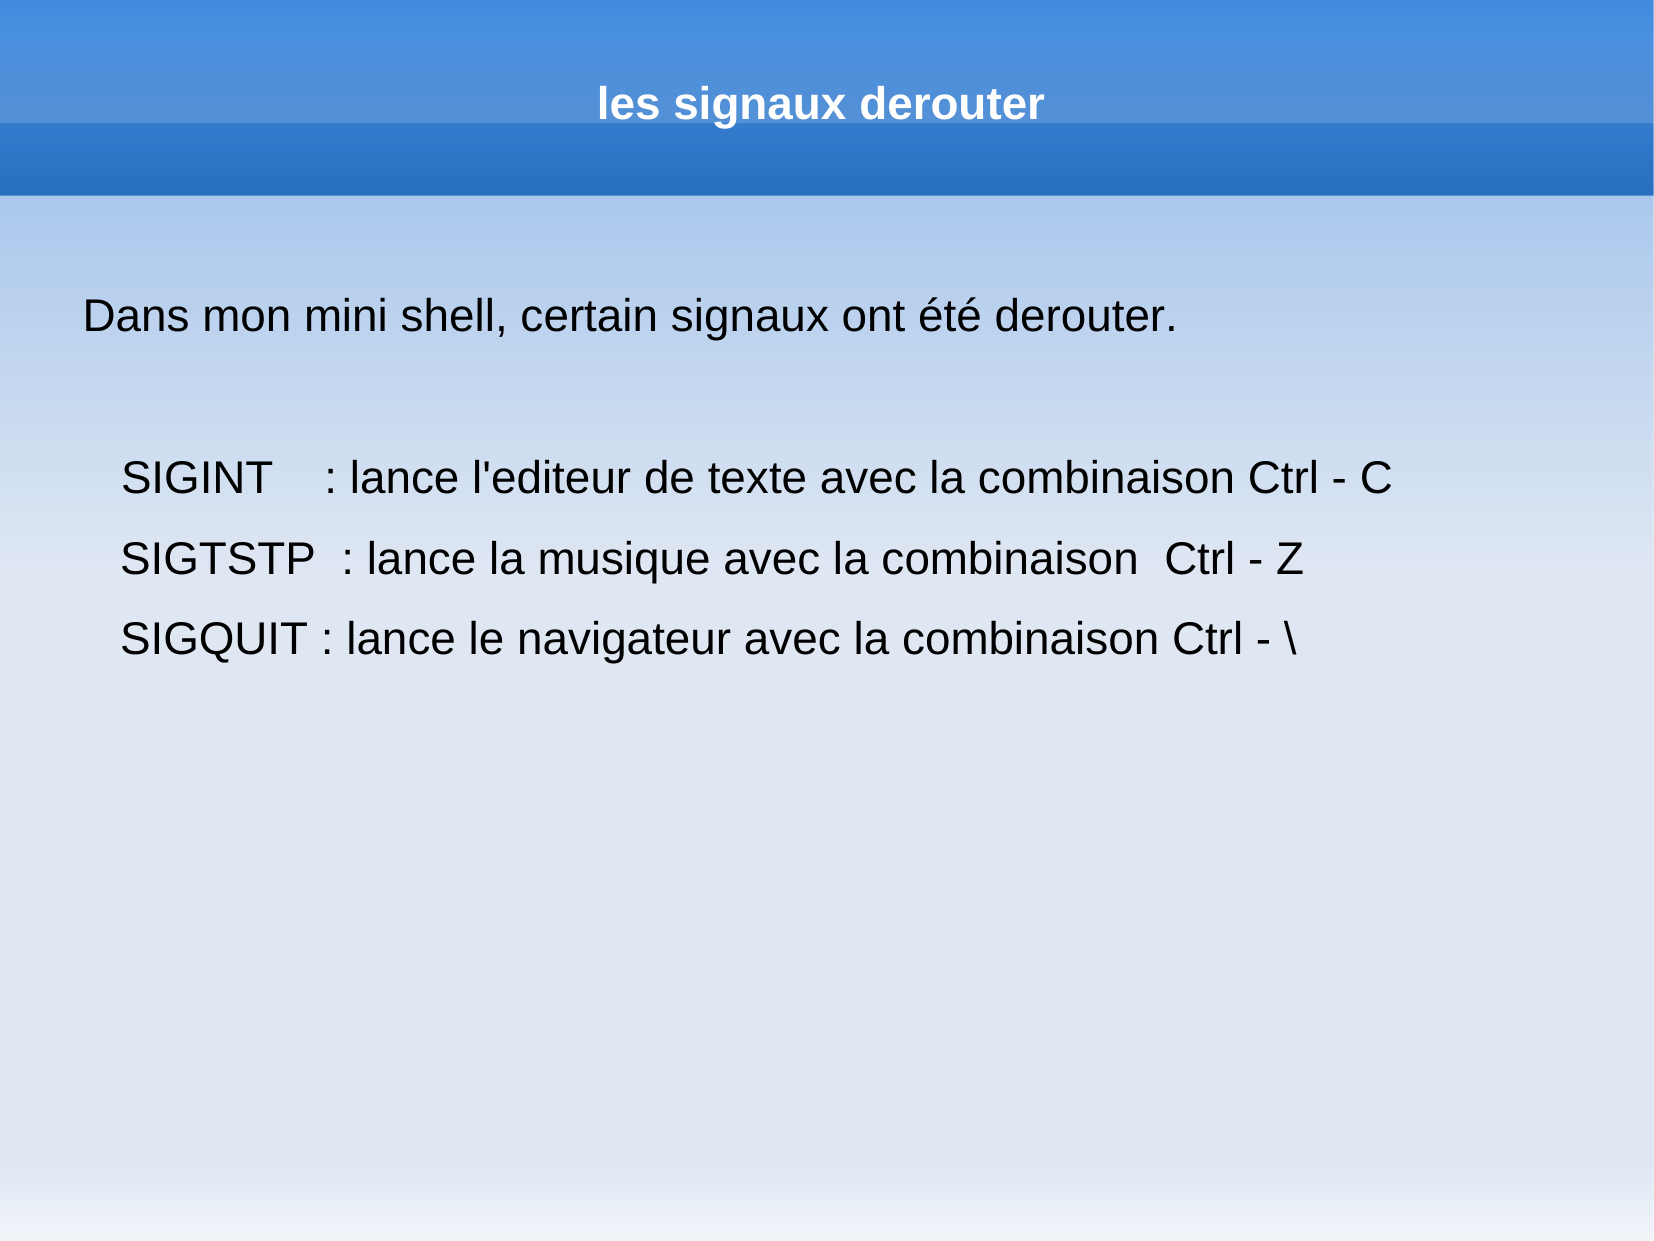

# les signaux derouter
Dans mon mini shell, certain signaux ont été derouter.
 SIGINT : lance l'editeur de texte avec la combinaison Ctrl - C
SIGTSTP : lance la musique avec la combinaison Ctrl - Z
SIGQUIT : lance le navigateur avec la combinaison Ctrl - \